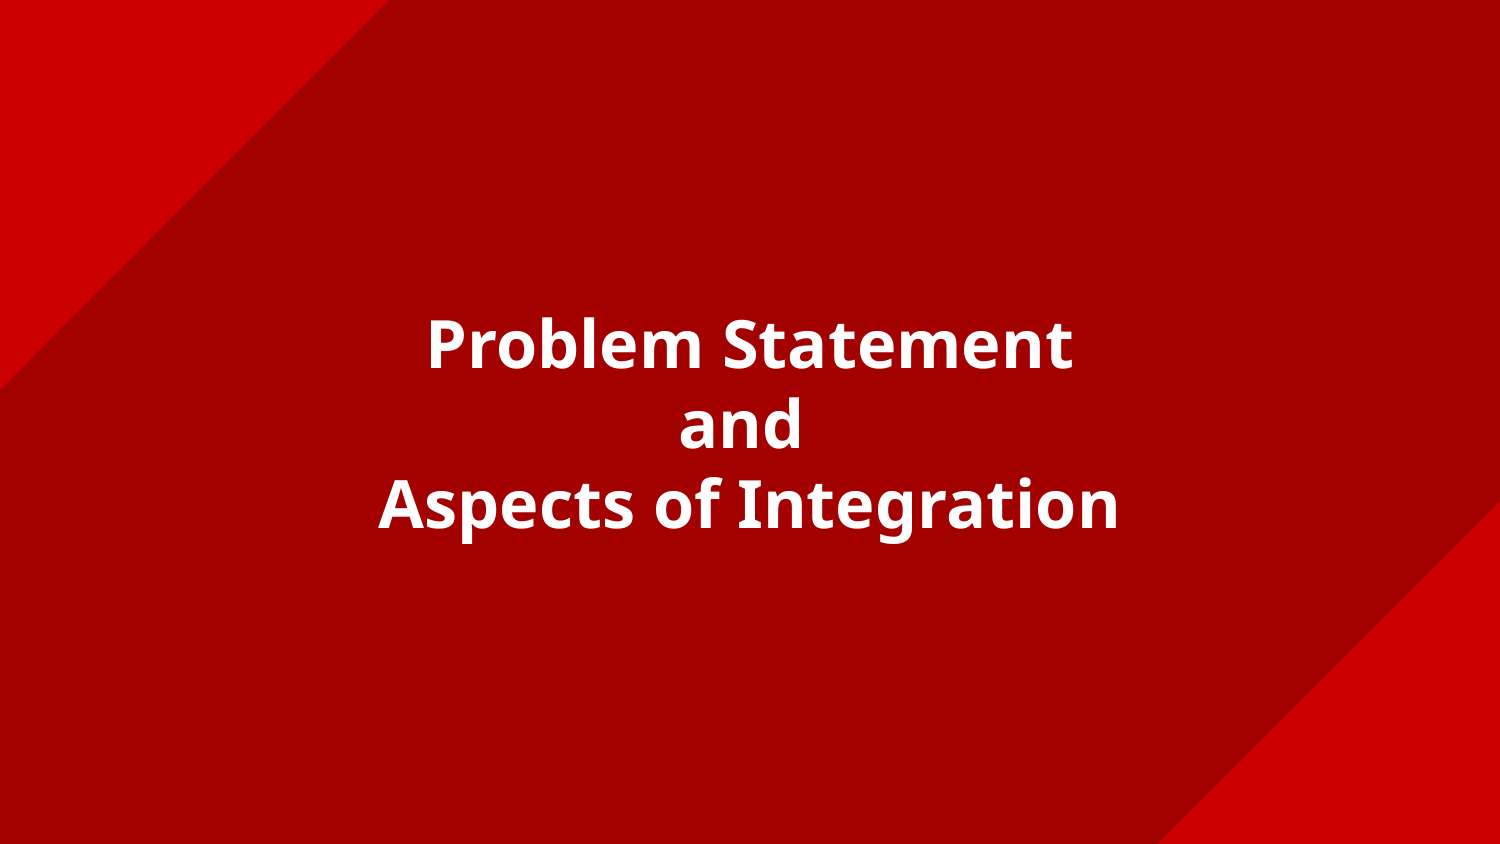

# Problem Statement and Aspects of Integration